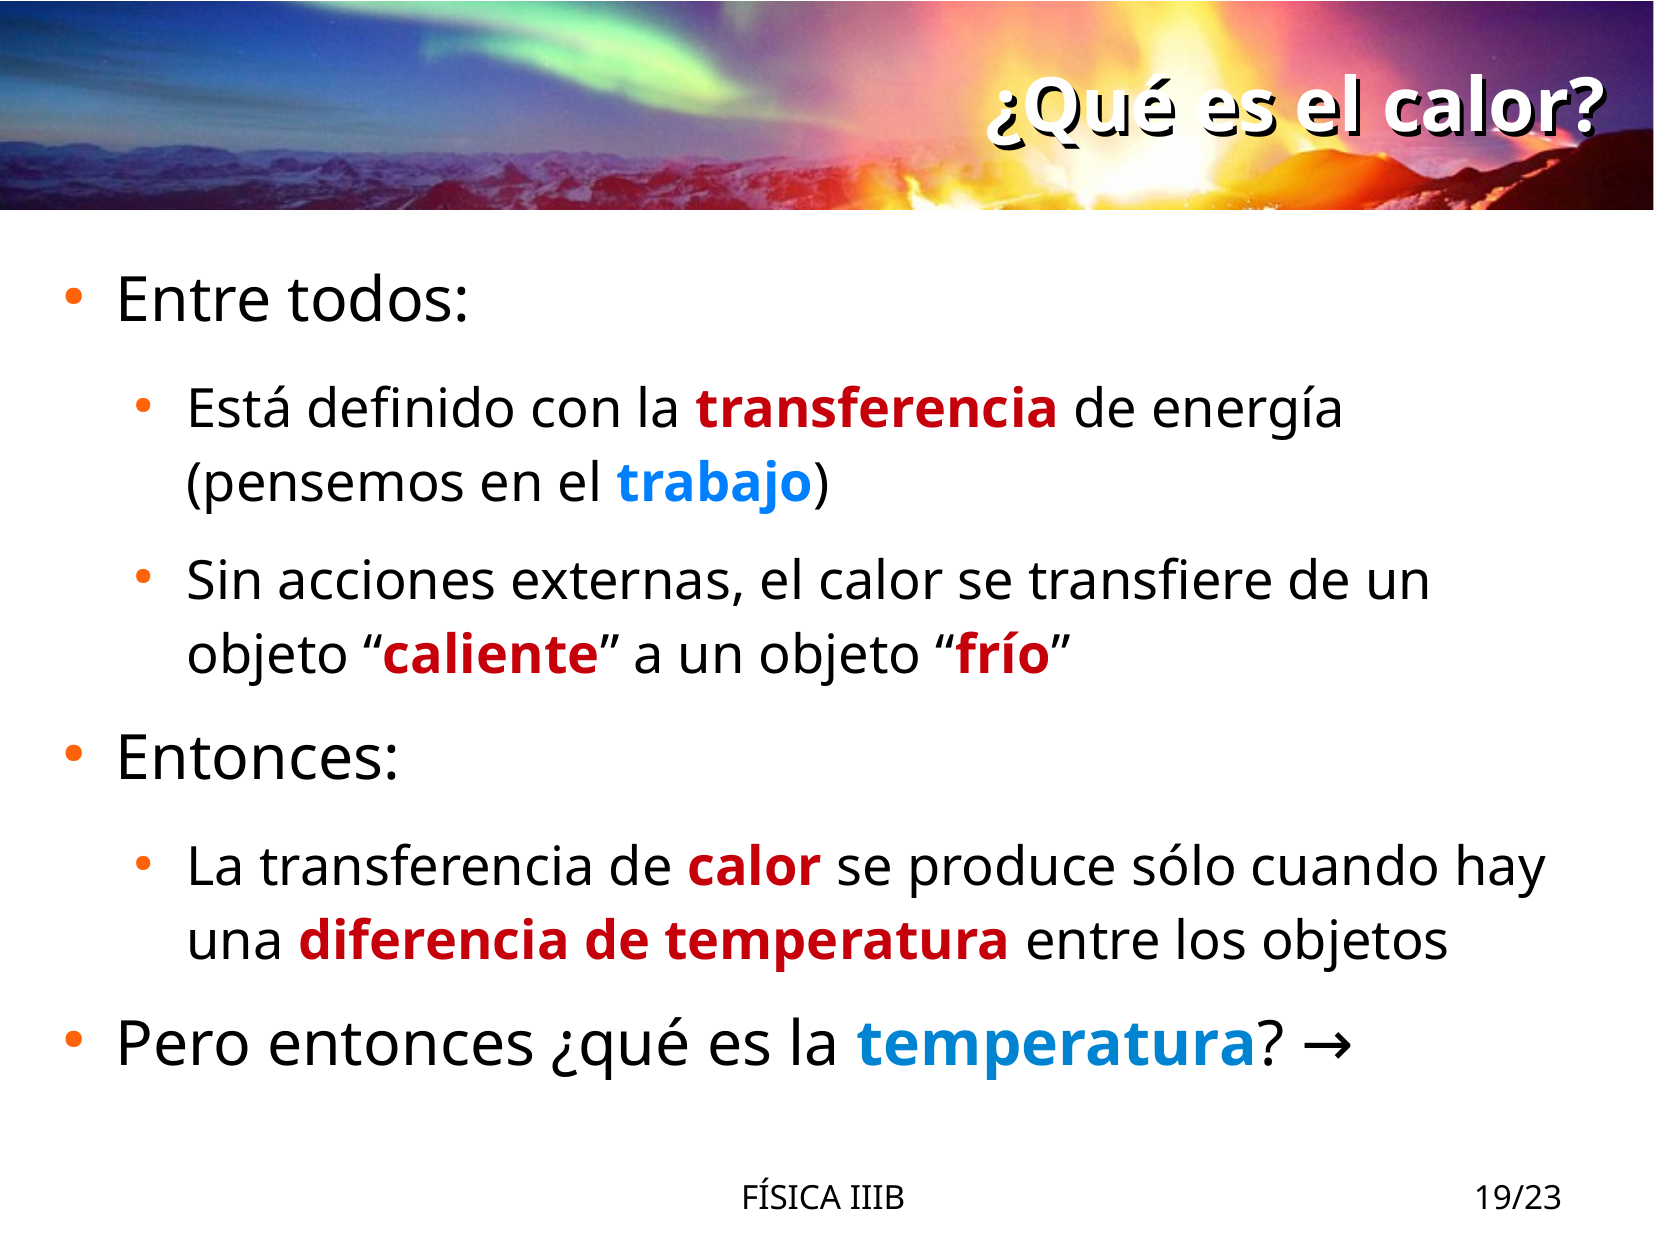

# ¿Qué es el calor?
Entre todos:
Está definido con la transferencia de energía (pensemos en el trabajo)
Sin acciones externas, el calor se transfiere de un objeto “caliente” a un objeto “frío”
Entonces:
La transferencia de calor se produce sólo cuando hay una diferencia de temperatura entre los objetos
Pero entonces ¿qué es la temperatura? →
FÍSICA IIIB
19